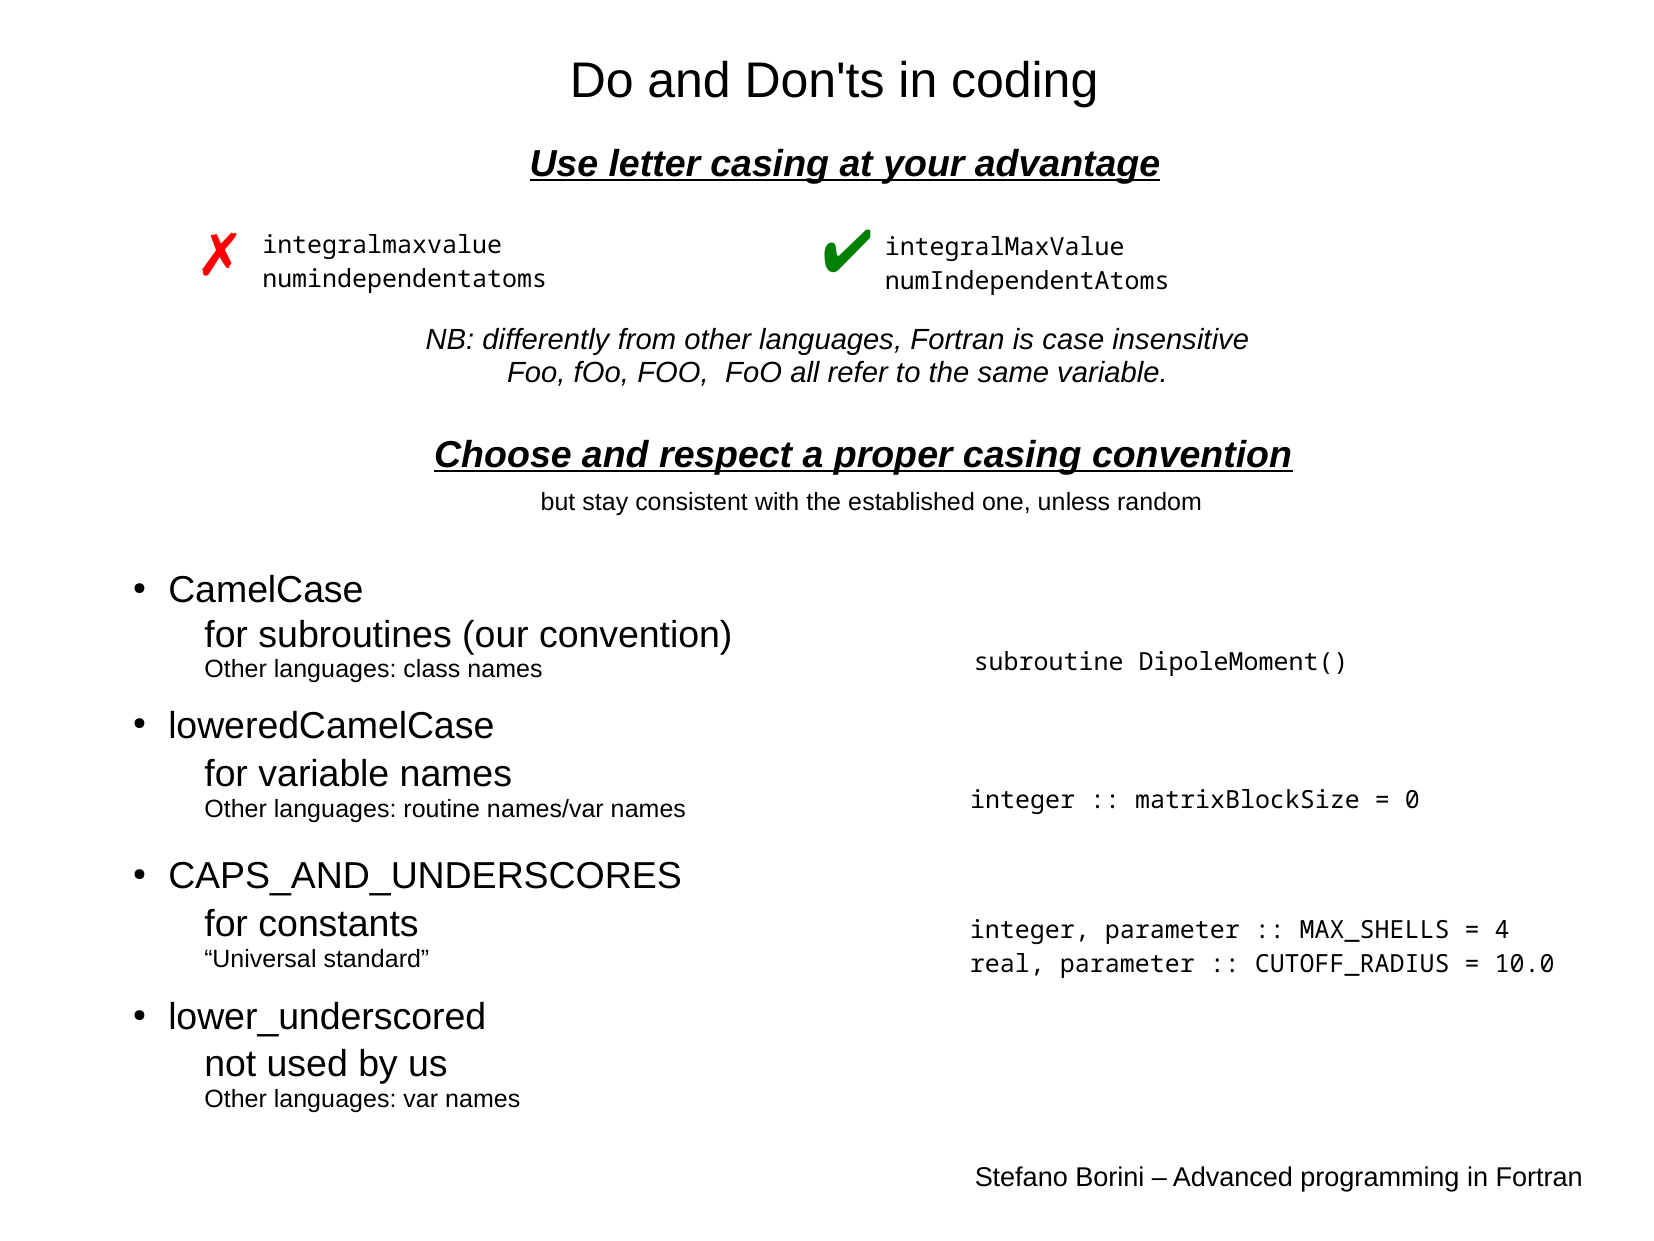

Do and Don'ts in coding
Use letter casing at your advantage
integralmaxvalue
numindependentatoms
integralMaxValue
numIndependentAtoms
NB: differently from other languages, Fortran is case insensitive
Foo, fOo, FOO, FoO all refer to the same variable.
Choose and respect a proper casing convention
but stay consistent with the established one, unless random
CamelCase
for subroutines (our convention)
Other languages: class names
subroutine DipoleMoment()
loweredCamelCase
for variable names
Other languages: routine names/var names
integer :: matrixBlockSize = 0
CAPS_AND_UNDERSCORES
for constants
“Universal standard”
integer, parameter :: MAX_SHELLS = 4
real, parameter :: CUTOFF_RADIUS = 10.0
lower_underscored
not used by us
Other languages: var names
Stefano Borini – Advanced programming in Fortran